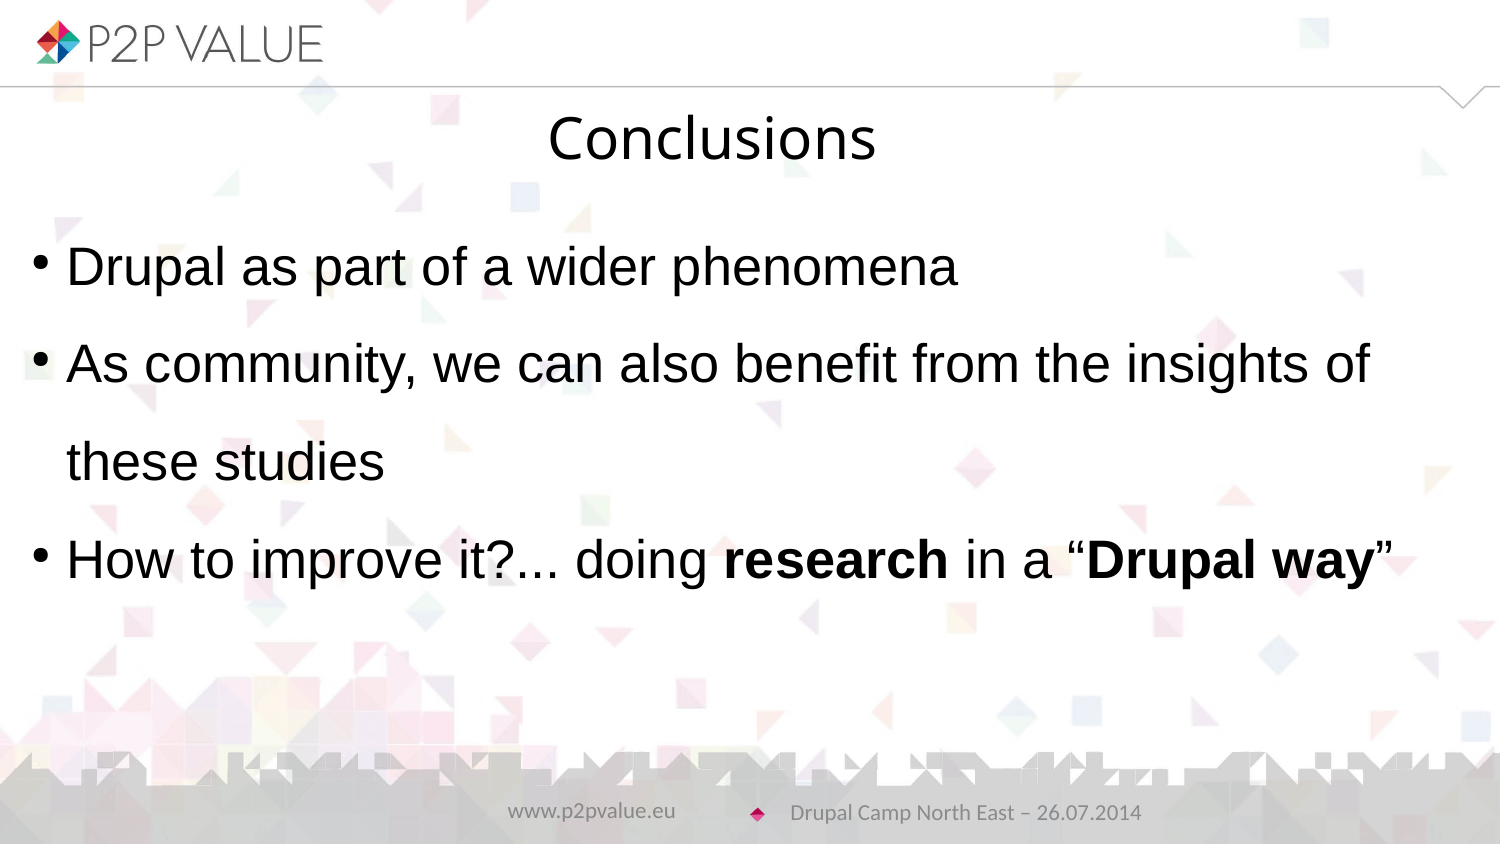

# Conclusions
Drupal as part of a wider phenomena
As community, we can also benefit from the insights of these studies
How to improve it?... doing research in a “Drupal way”
Drupal Camp North East – 26.07.2014
www.p2pvalue.eu